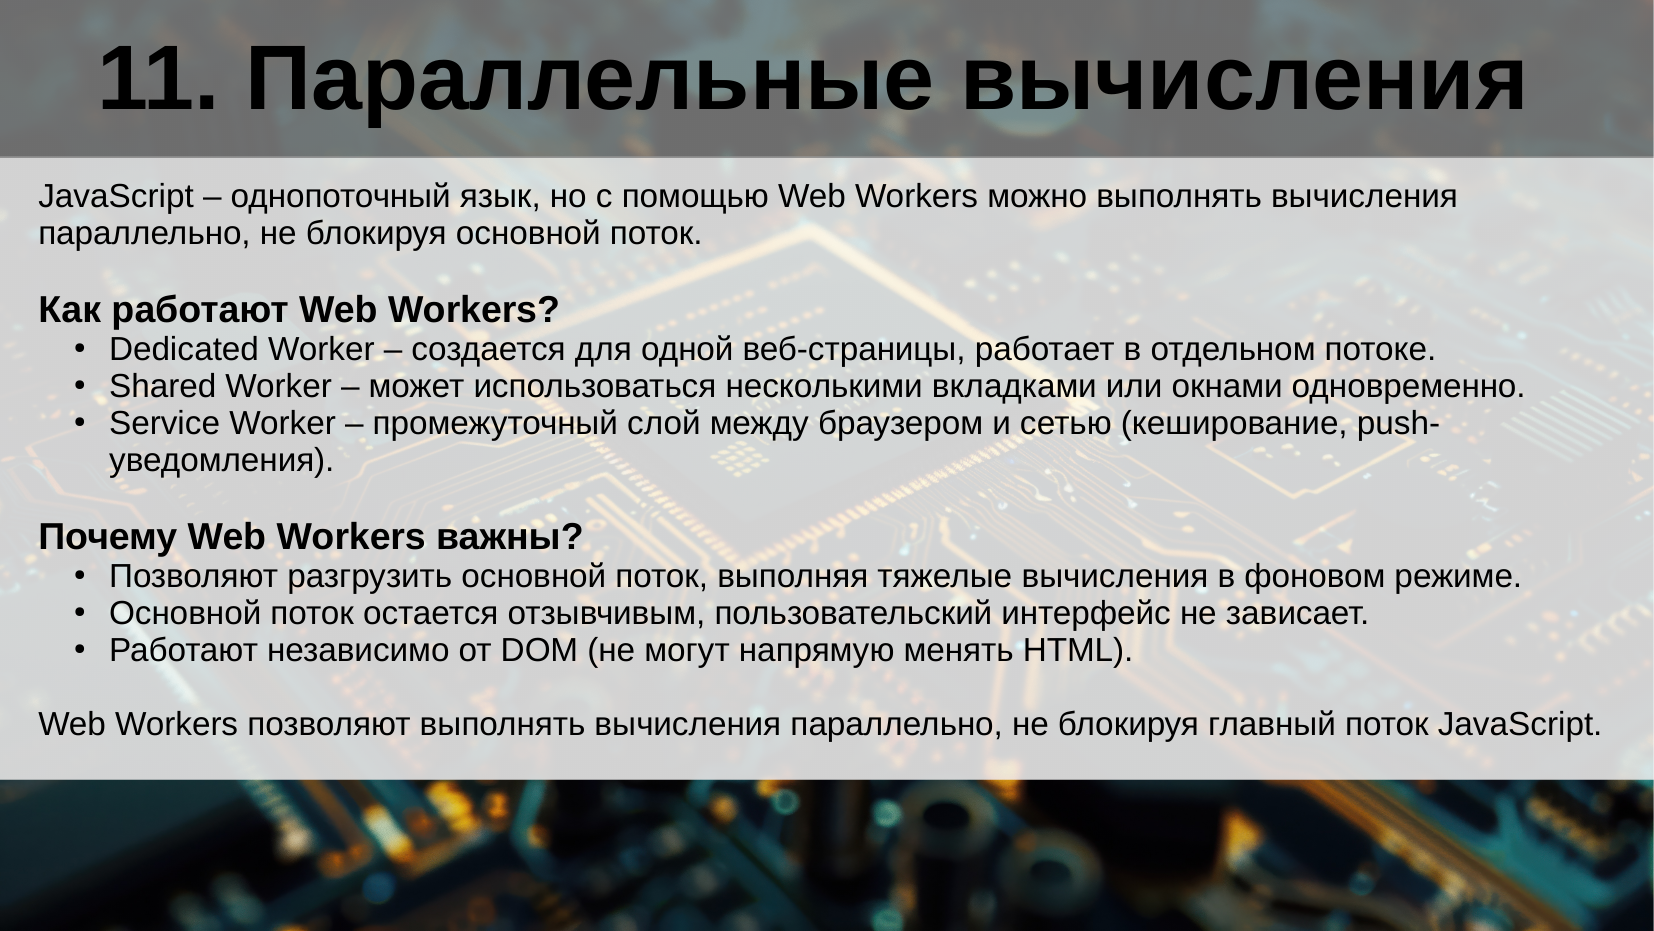

# 11. Параллельные вычисления
JavaScript – однопоточный язык, но с помощью Web Workers можно выполнять вычисления параллельно, не блокируя основной поток.
Как работают Web Workers?
Dedicated Worker – создается для одной веб-страницы, работает в отдельном потоке.
Shared Worker – может использоваться несколькими вкладками или окнами одновременно.
Service Worker – промежуточный слой между браузером и сетью (кеширование, push-уведомления).
Почему Web Workers важны?
Позволяют разгрузить основной поток, выполняя тяжелые вычисления в фоновом режиме.
Основной поток остается отзывчивым, пользовательский интерфейс не зависает.
Работают независимо от DOM (не могут напрямую менять HTML).
Web Workers позволяют выполнять вычисления параллельно, не блокируя главный поток JavaScript.